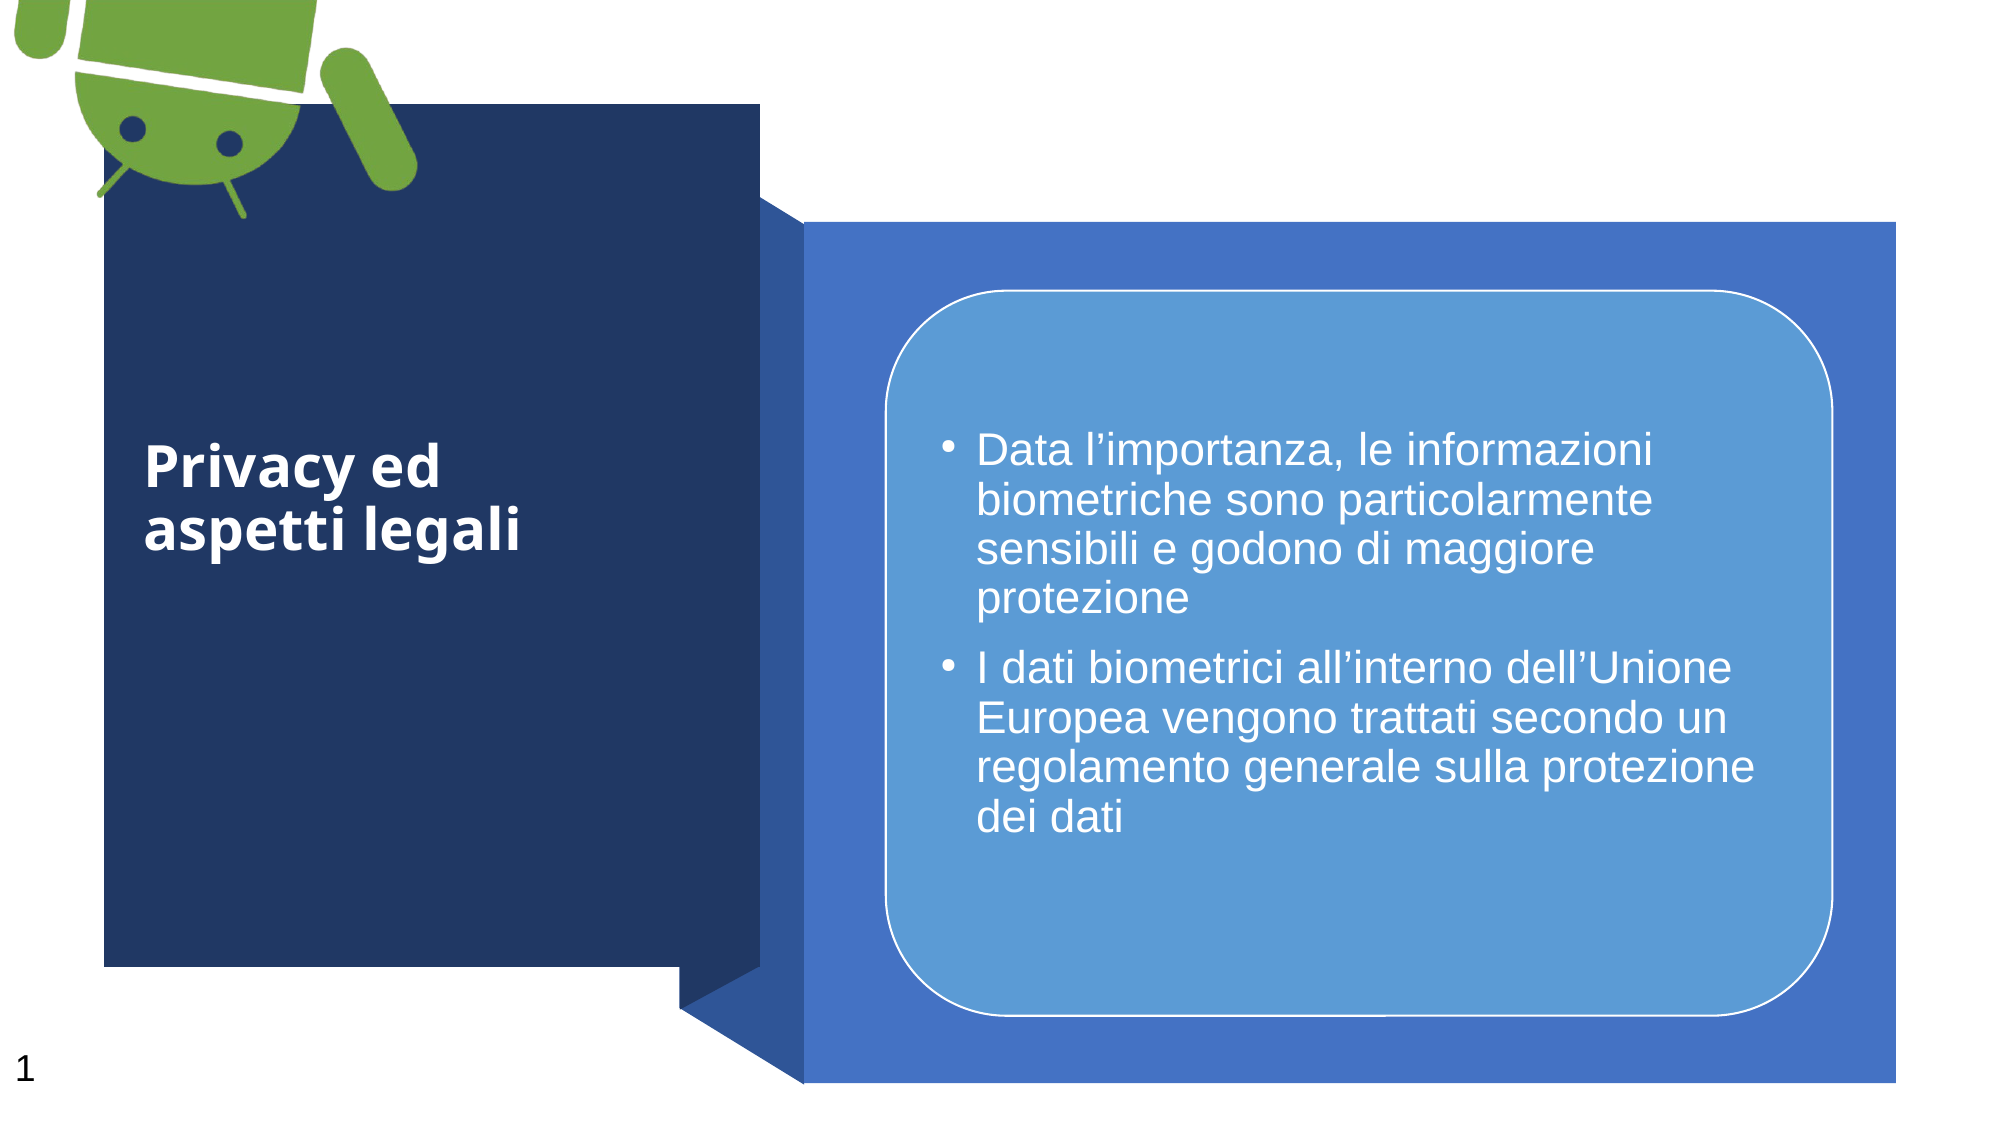

# Privacy ed aspetti legali
Data l’importanza, le informazioni biometriche sono particolarmente sensibili e godono di maggiore protezione
I dati biometrici all’interno dell’Unione Europea vengono trattati secondo un regolamento generale sulla protezione dei dati